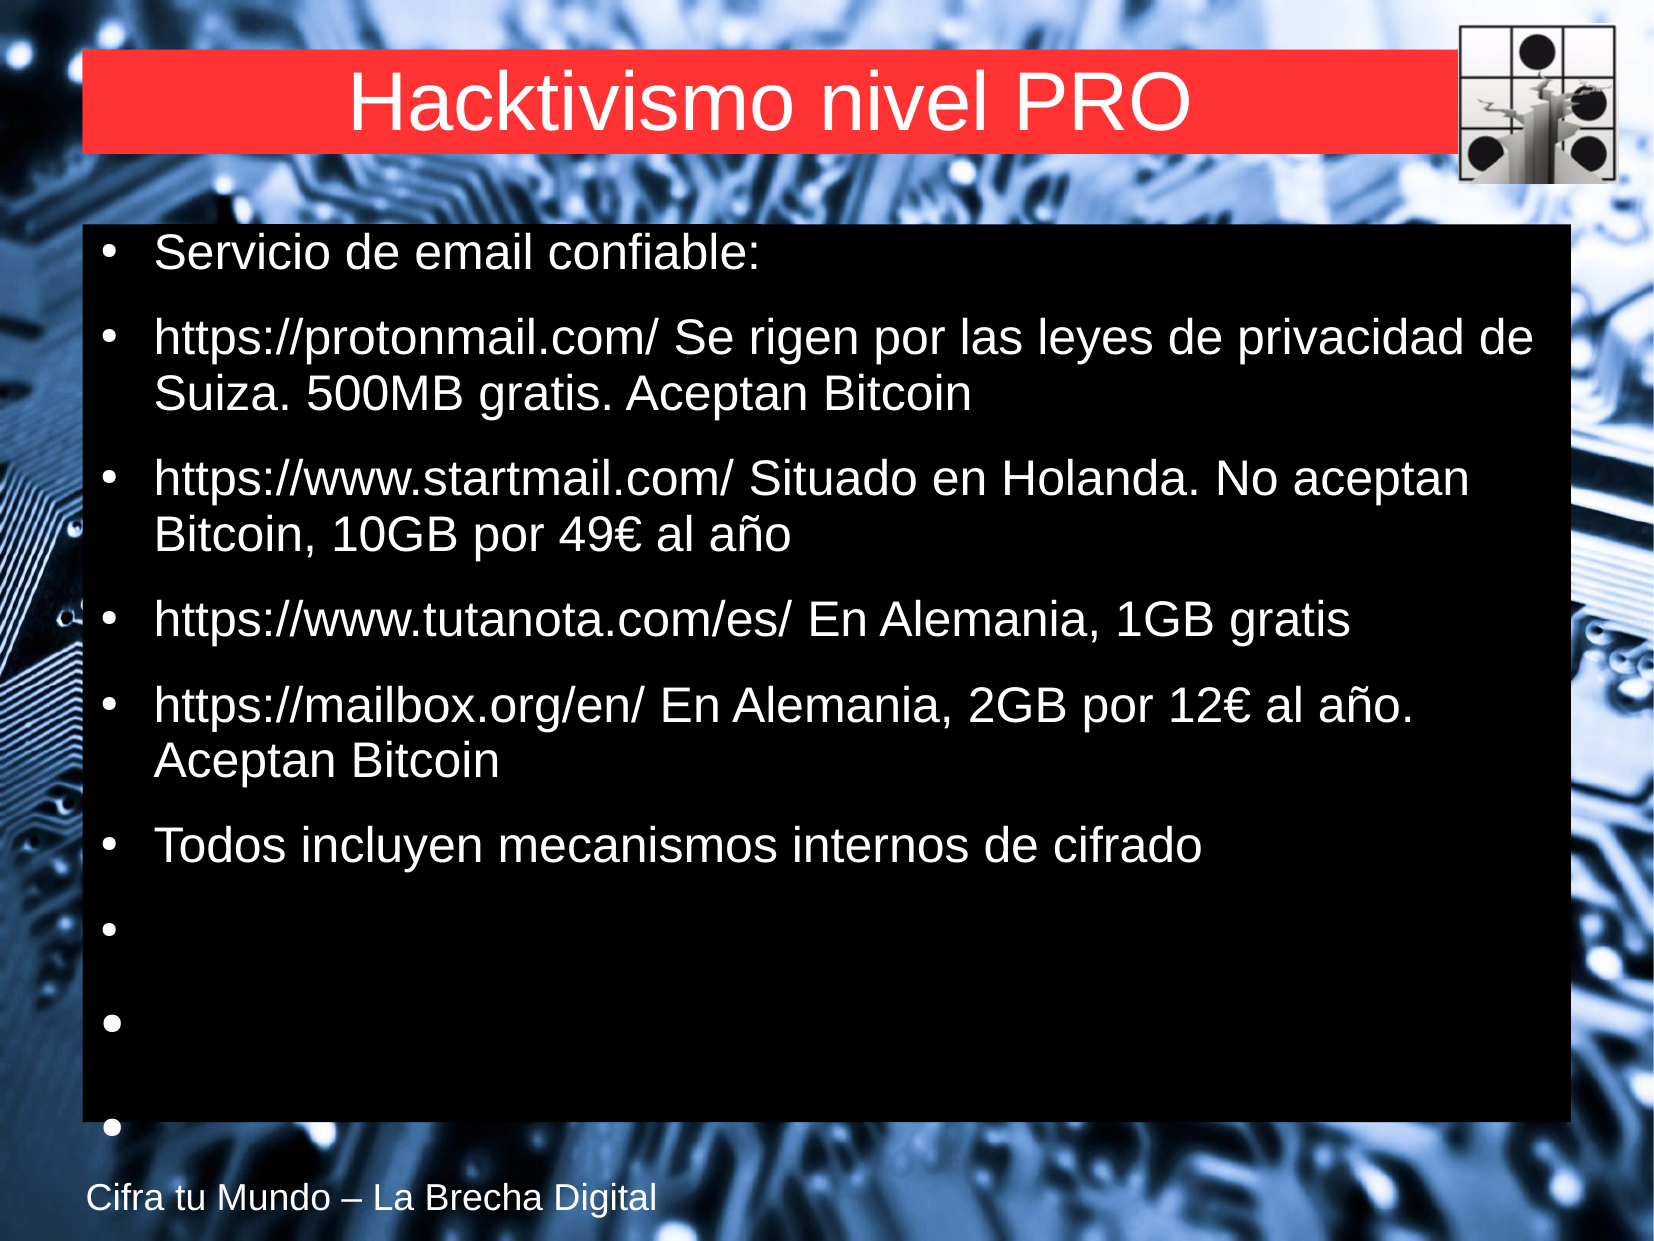

Tráfico de datos seguro con Tor y/o VPN
Hacktivismo nivel PRO
# Servicio de email confiable:
https://protonmail.com/ Se rigen por las leyes de privacidad de Suiza. 500MB gratis. Aceptan Bitcoin
https://www.startmail.com/ Situado en Holanda. No aceptan Bitcoin, 10GB por 49€ al año
https://www.tutanota.com/es/ En Alemania, 1GB gratis
https://mailbox.org/en/ En Alemania, 2GB por 12€ al año. Aceptan Bitcoin
Todos incluyen mecanismos internos de cifrado
Cifra tu Mundo – La Brecha Digital